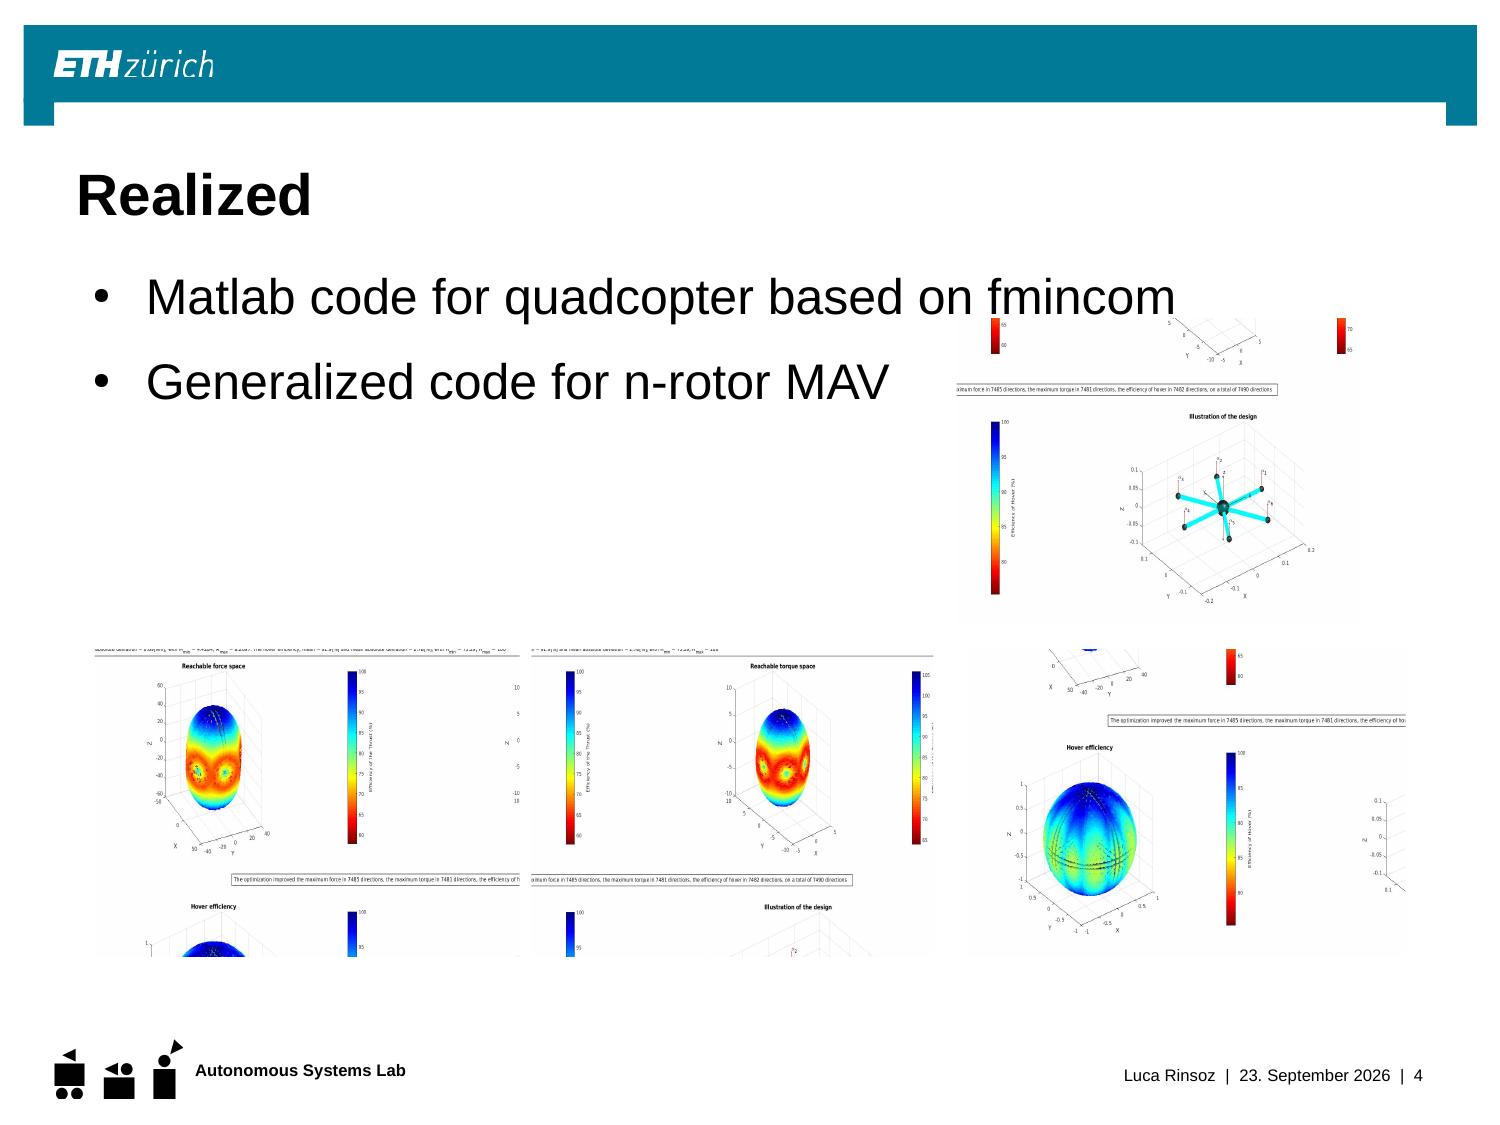

# Realized
Matlab code for quadcopter based on fmincom
Generalized code for n-rotor MAV
((Name))
4